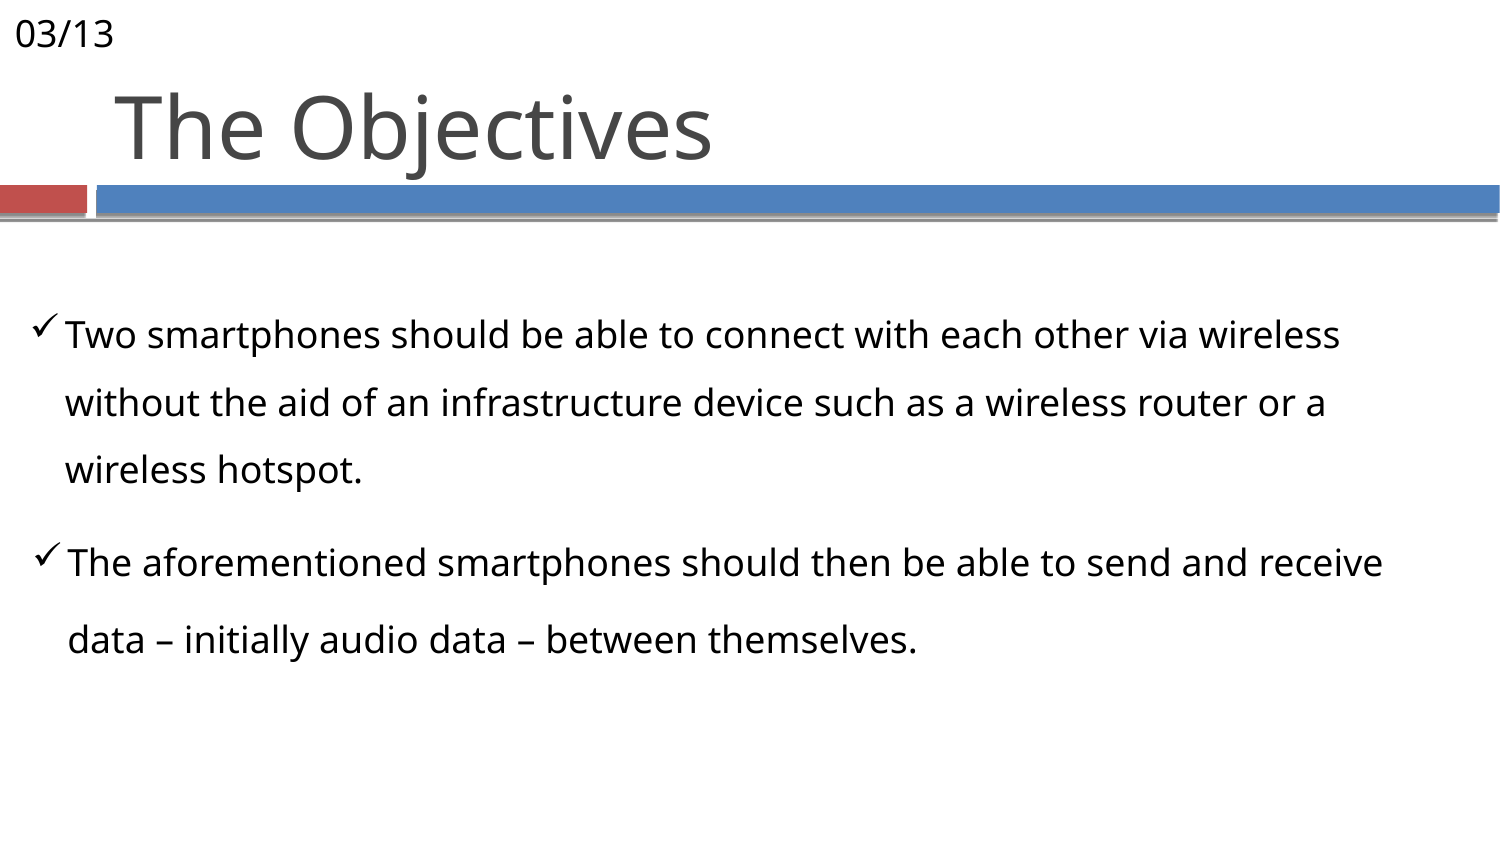

03/13
The Objectives
Two smartphones should be able to connect with each other via wireless
without the aid of an infrastructure device such as a wireless router or a
wireless hotspot.
The aforementioned smartphones should then be able to send and receive data – initially audio data – between themselves.